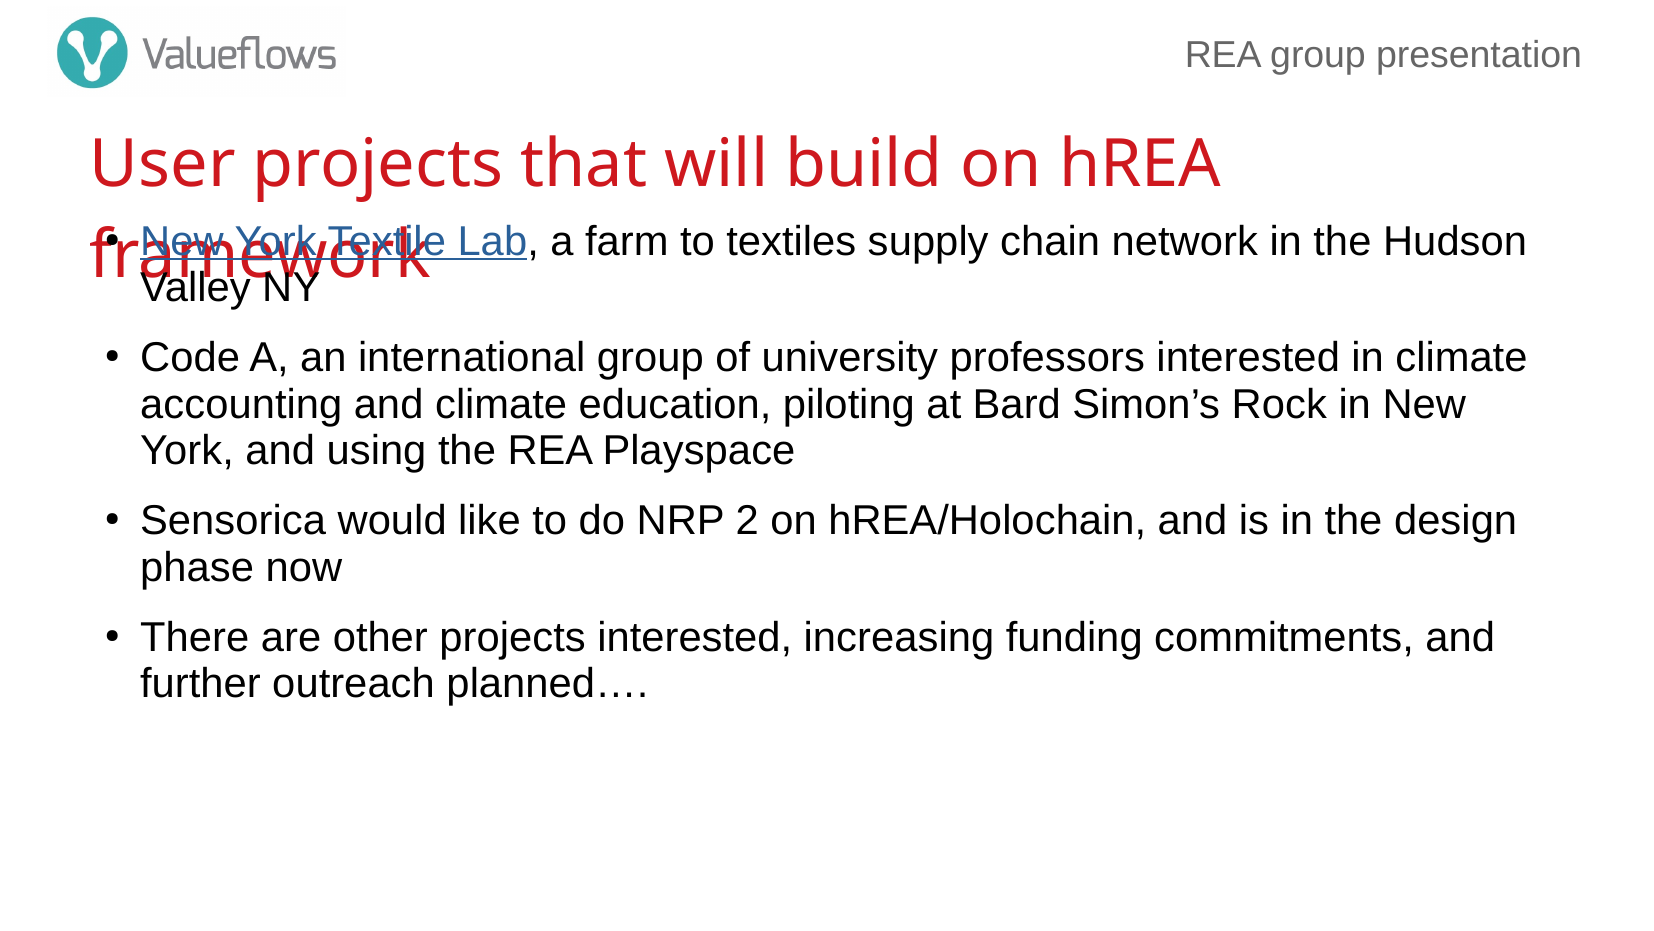

REA group presentation
User projects that will build on hREA framework
New York Textile Lab, a farm to textiles supply chain network in the Hudson Valley NY
Code A, an international group of university professors interested in climate accounting and climate education, piloting at Bard Simon’s Rock in New York, and using the REA Playspace
Sensorica would like to do NRP 2 on hREA/Holochain, and is in the design phase now
There are other projects interested, increasing funding commitments, and further outreach planned….